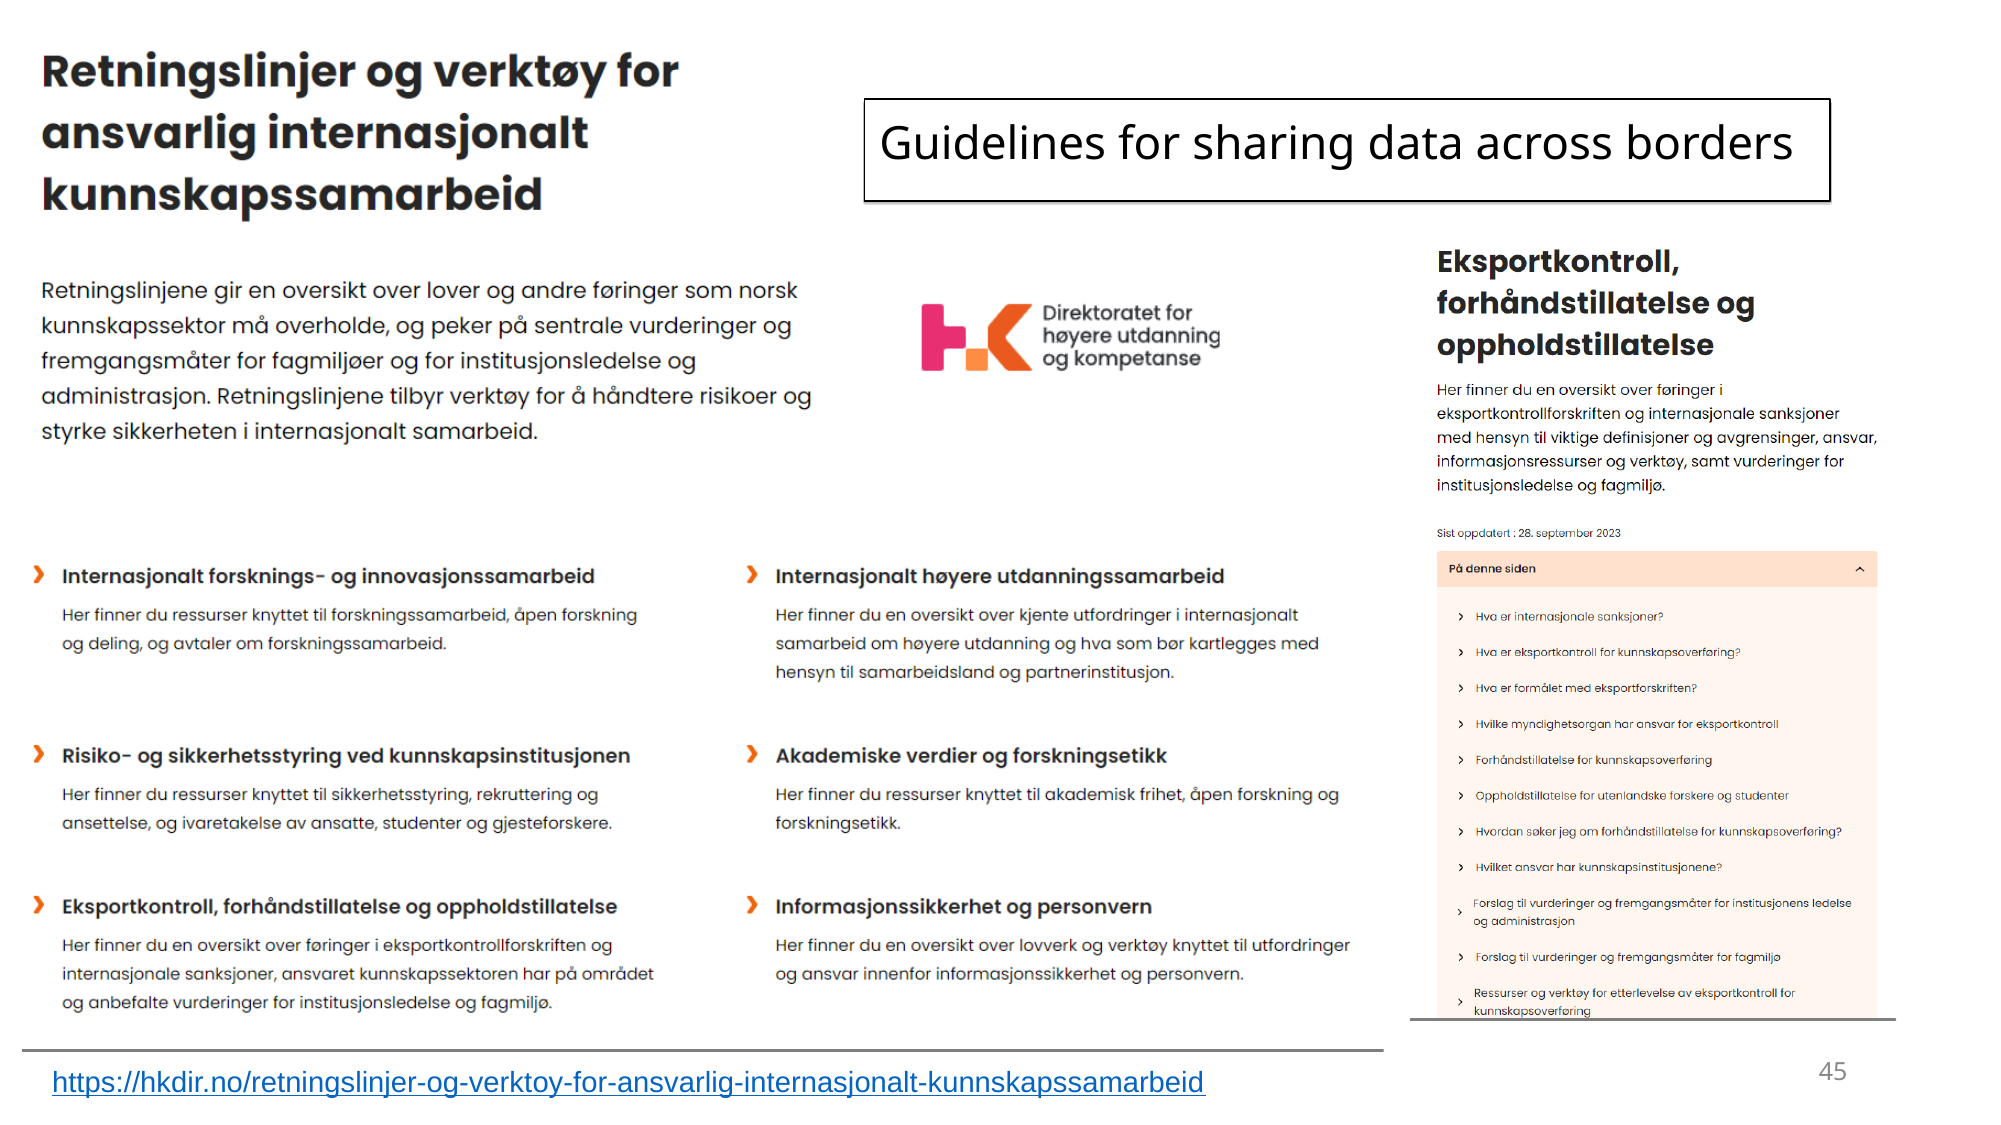

Guidelines for sharing data across borders
https://hkdir.no/retningslinjer-og-verktoy-for-ansvarlig-internasjonalt-kunnskapssamarbeid